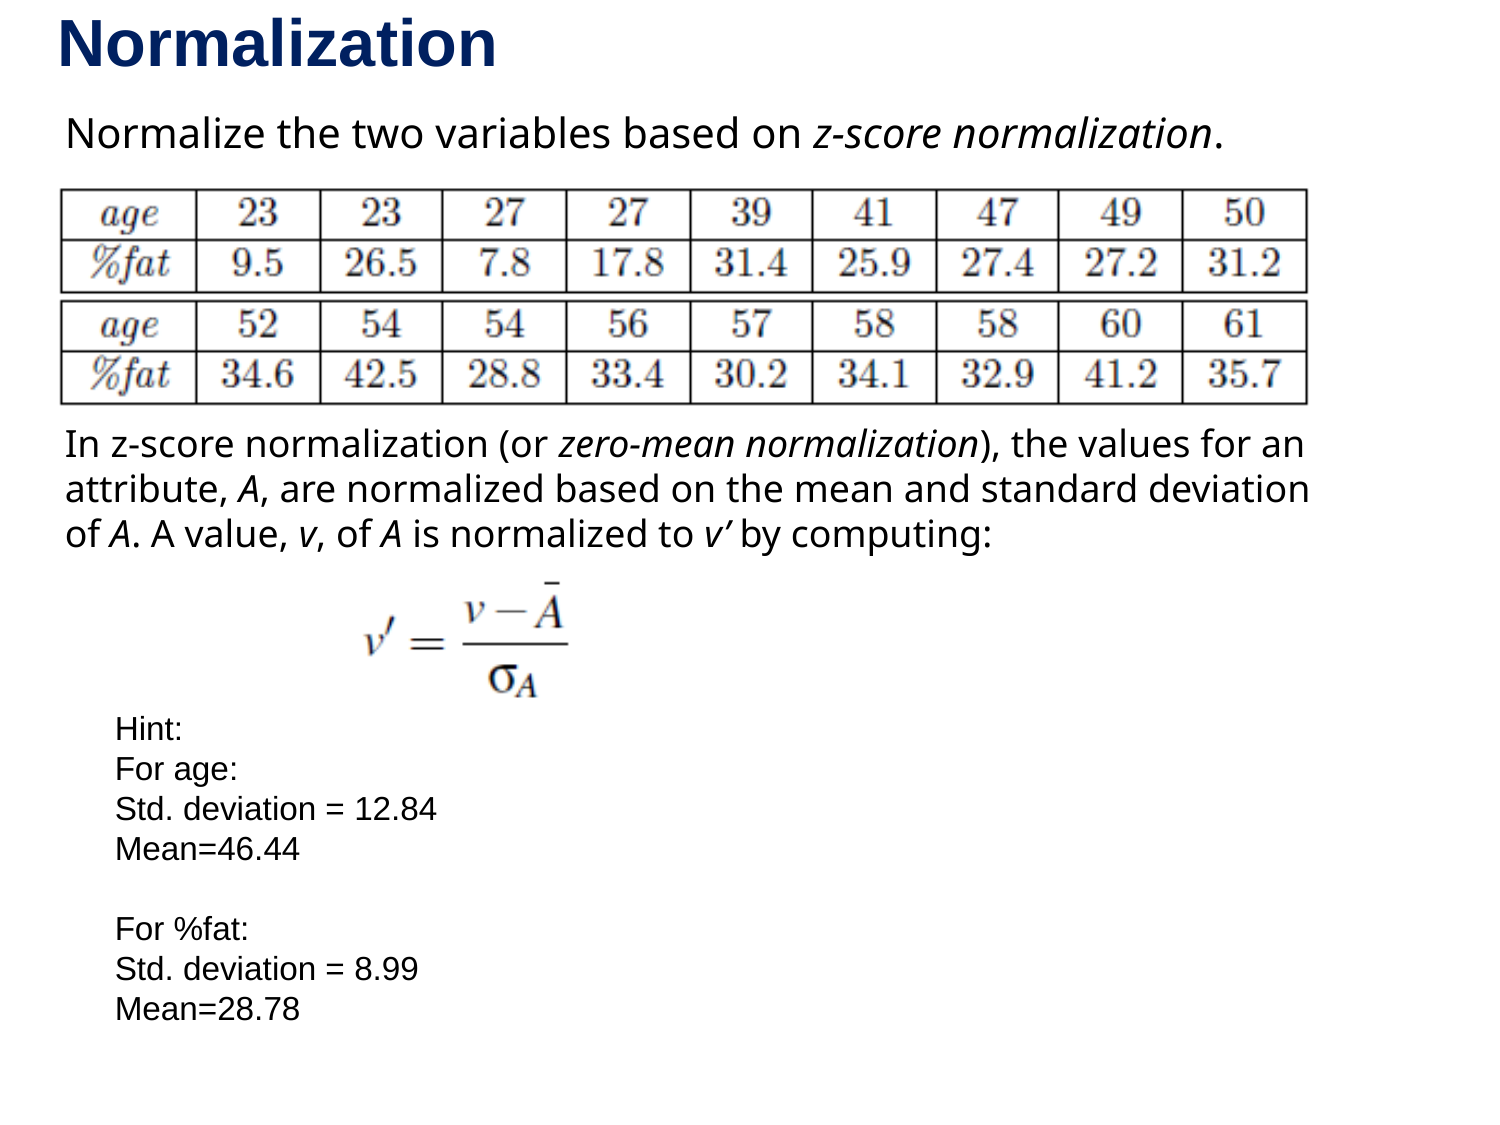

# Normalization
Normalize the two variables based on z-score normalization.
In z-score normalization (or zero-mean normalization), the values for an attribute, A, are normalized based on the mean and standard deviation of A. A value, v, of A is normalized to v’ by computing:
Hint:
For age:
Std. deviation = 12.84
Mean=46.44
For %fat:
Std. deviation = 8.99
Mean=28.78